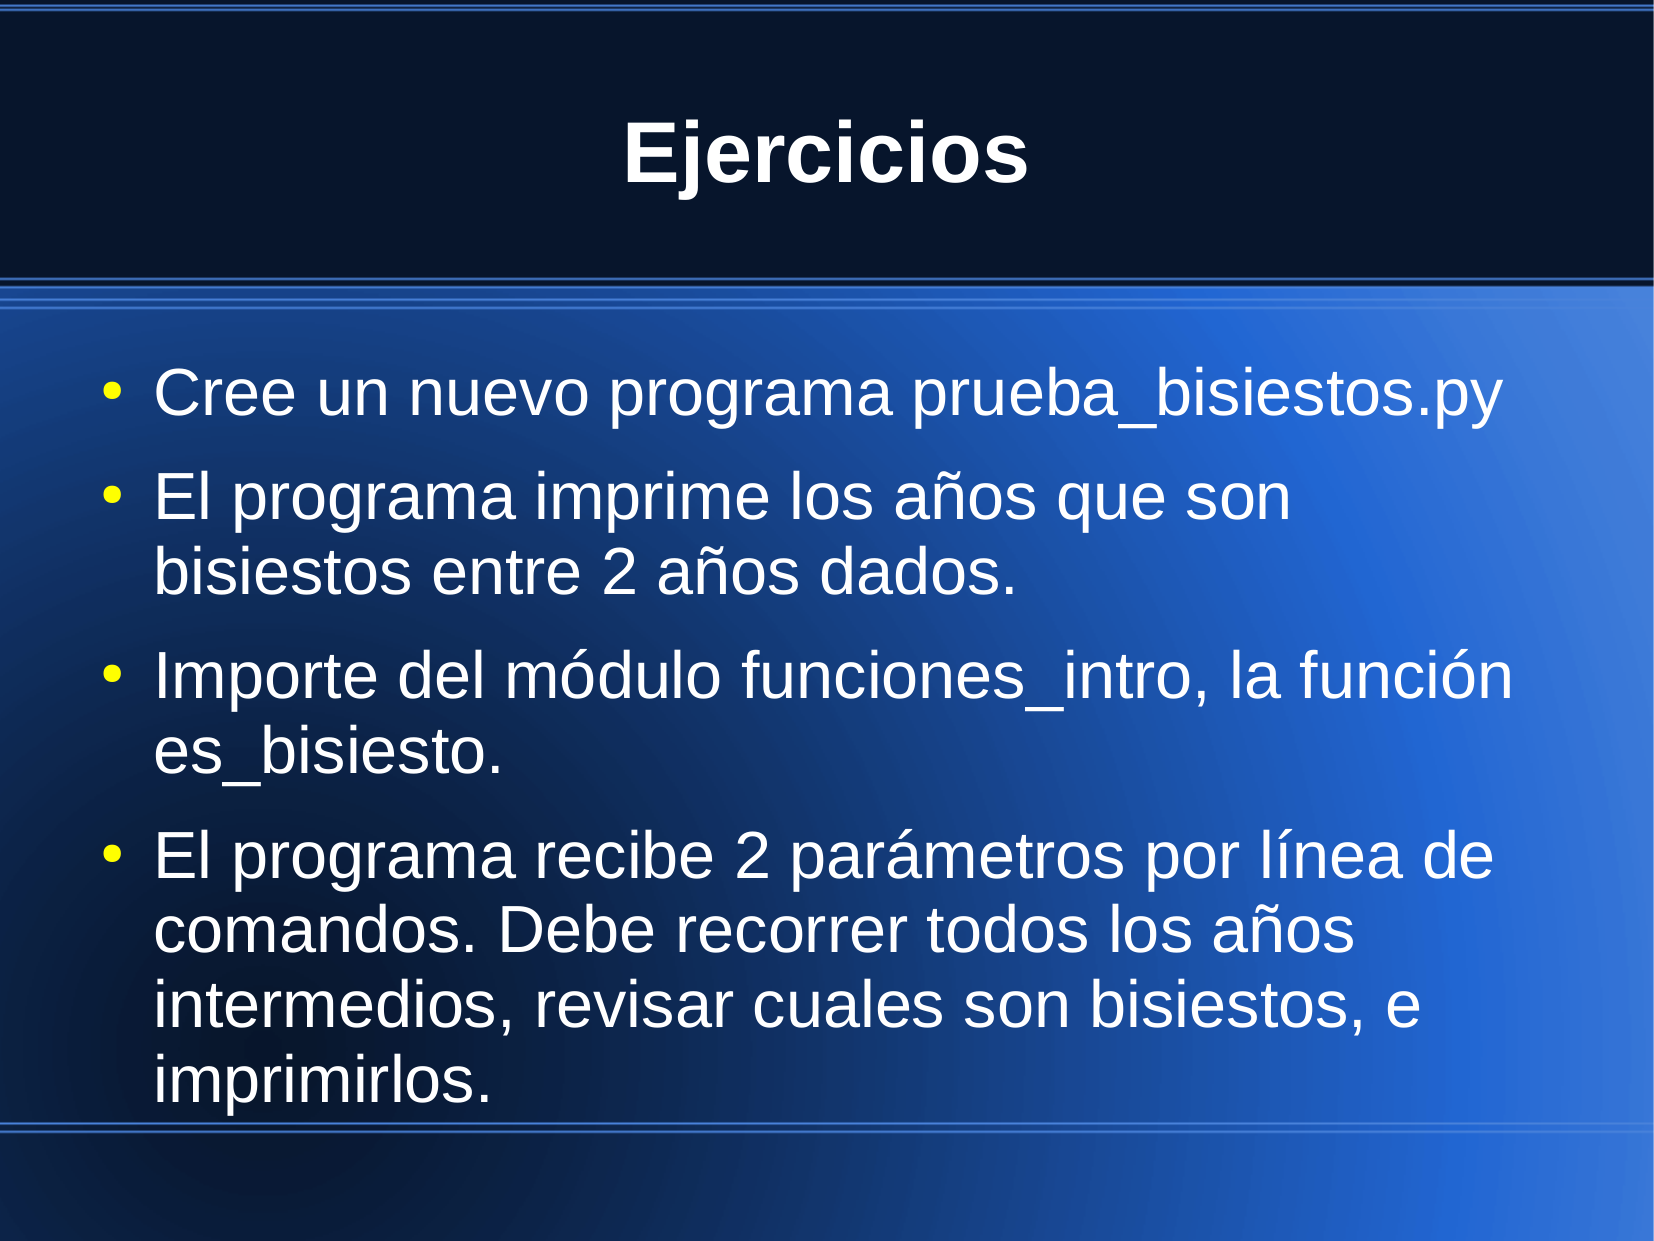

# Ejercicios
Cree un nuevo programa prueba_bisiestos.py
El programa imprime los años que son bisiestos entre 2 años dados.
Importe del módulo funciones_intro, la función es_bisiesto.
El programa recibe 2 parámetros por línea de comandos. Debe recorrer todos los años intermedios, revisar cuales son bisiestos, e imprimirlos.